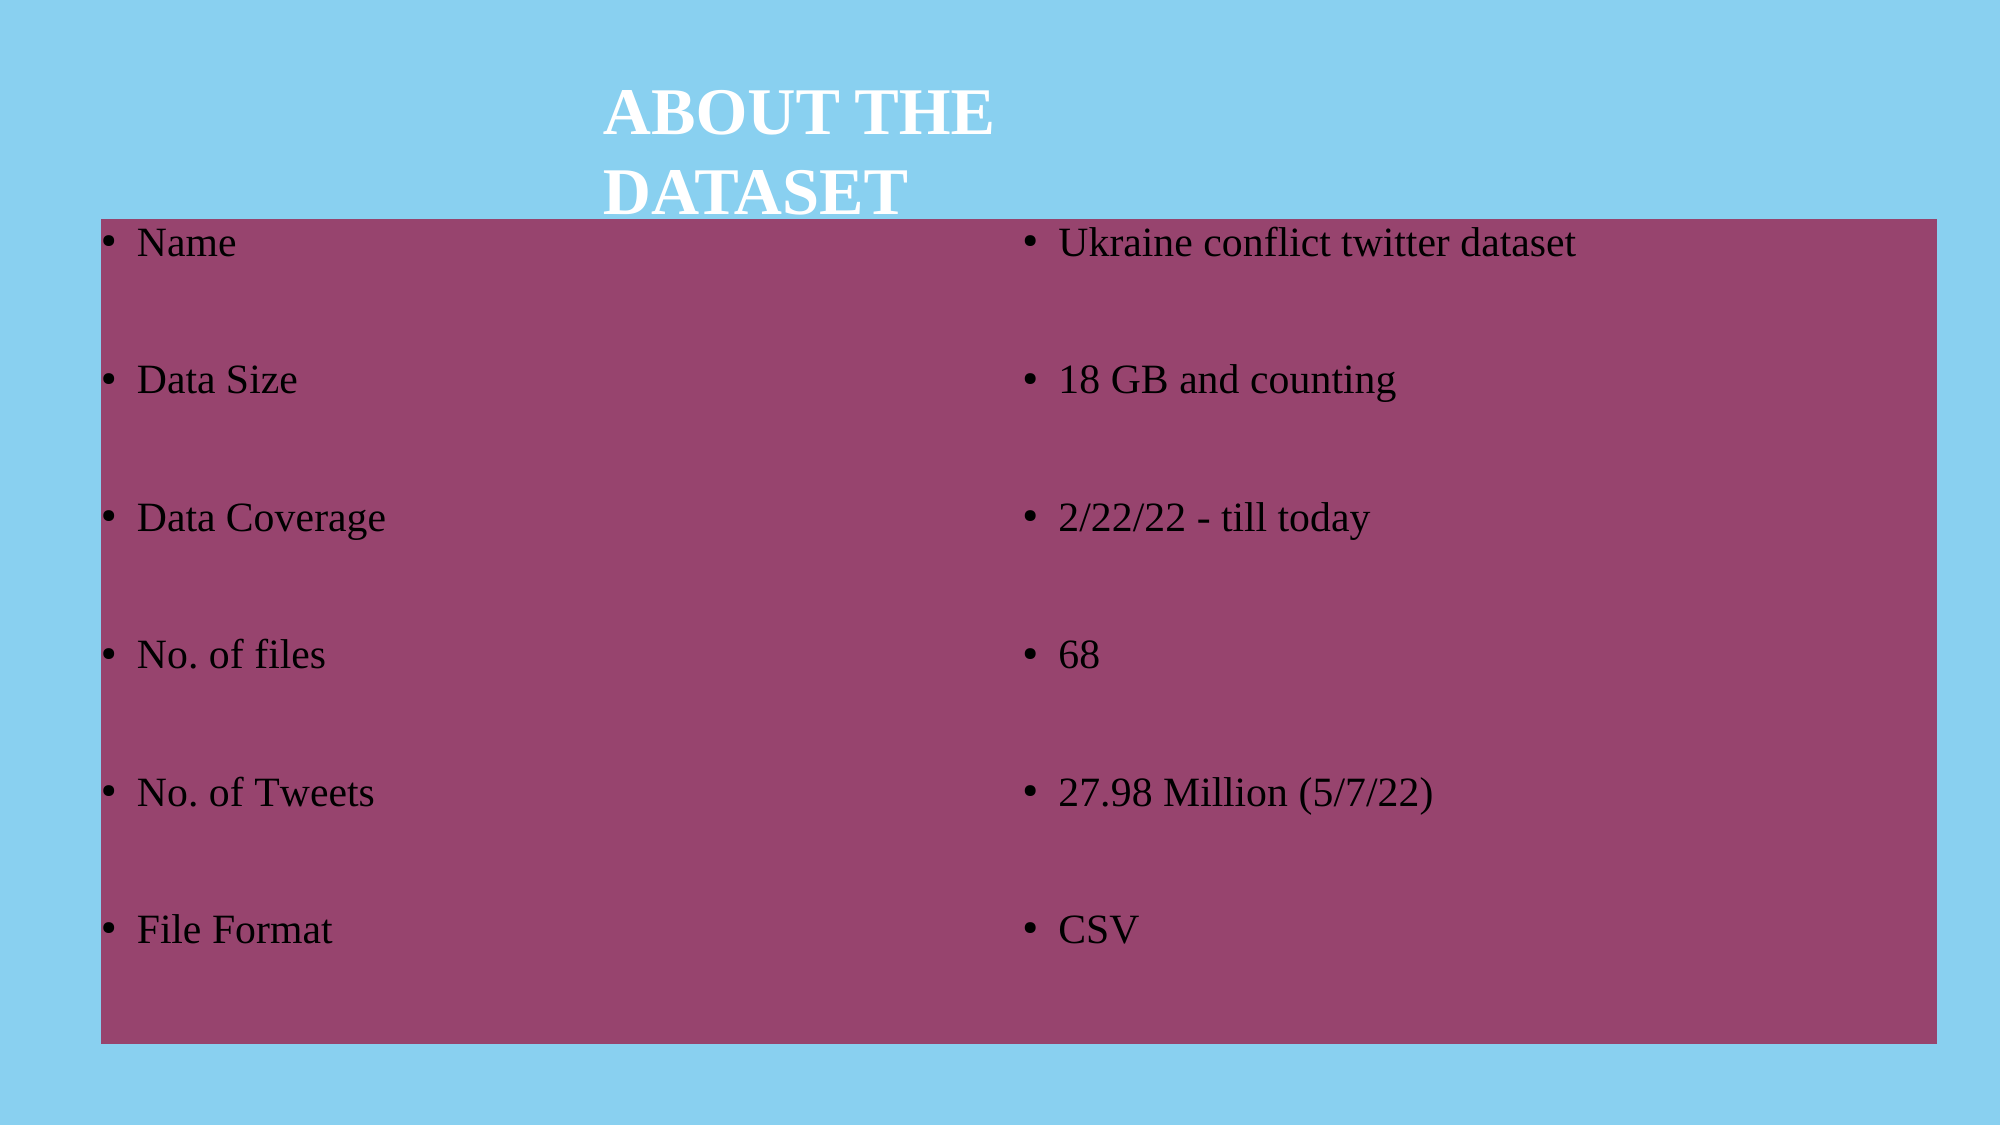

ABOUT THE DATASET
| Name | Ukraine conflict twitter dataset |
| --- | --- |
| Data Size | 18 GB and counting |
| Data Coverage | 2/22/22 - till today |
| No. of files | 68 |
| No. of Tweets | 27.98 Million (5/7/22) |
| File Format | CSV |